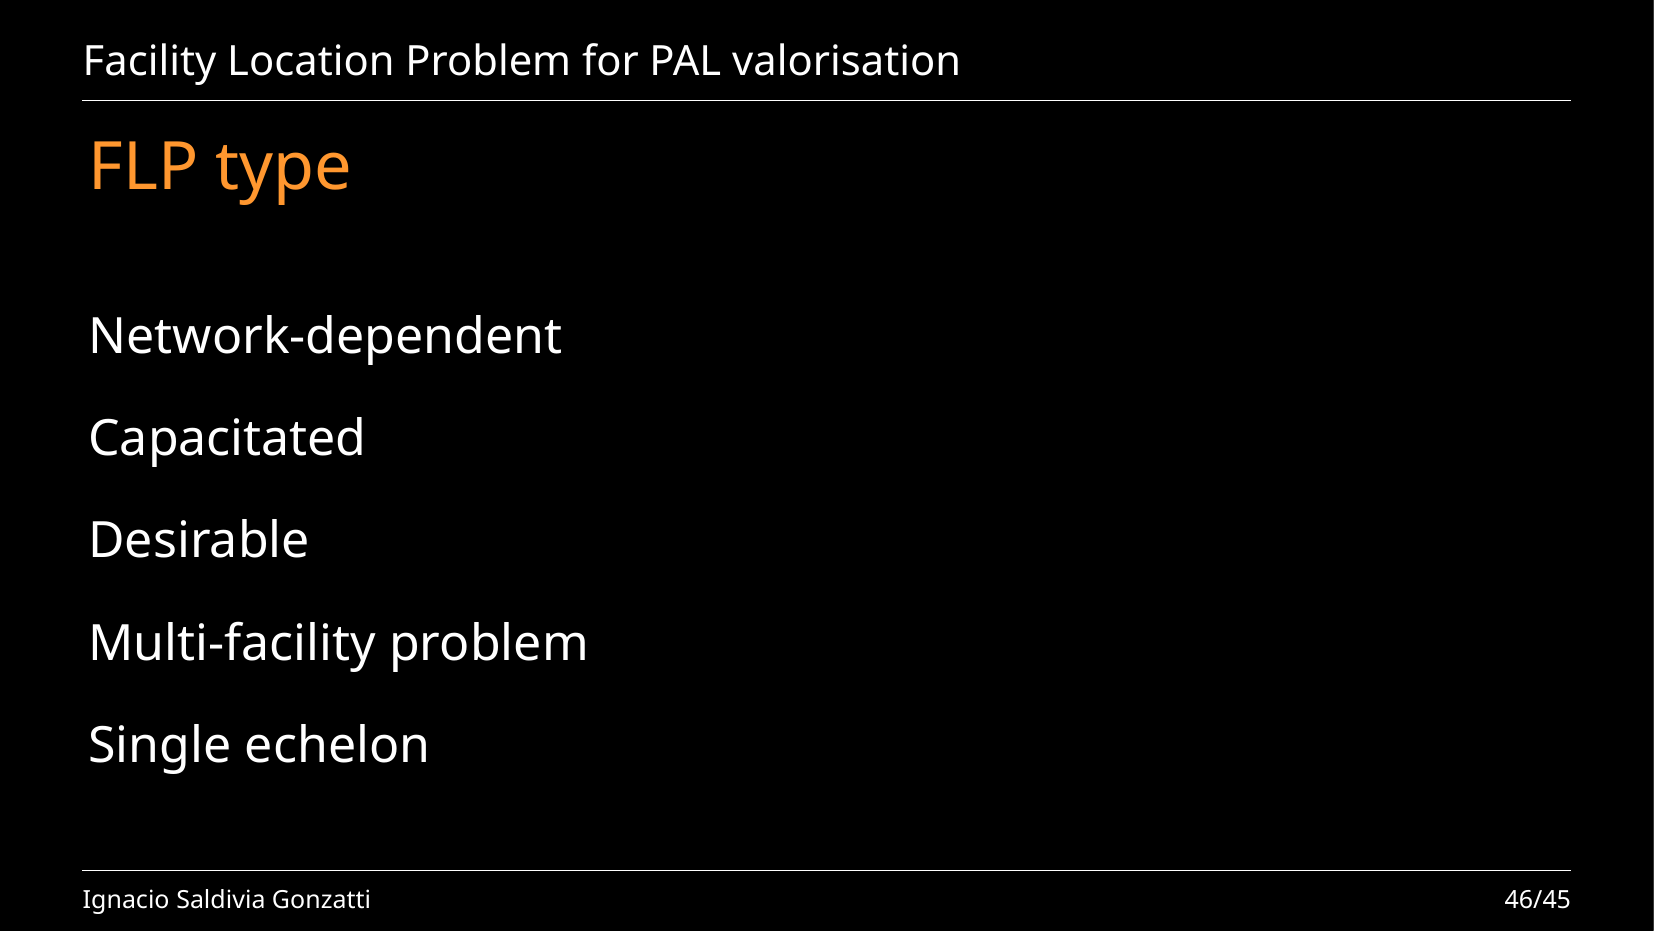

# Facility Location Problem for PAL valorisation
FLP type
Network-dependent
Capacitated
Desirable
Multi-facility problem
Single echelon
Ignacio Saldivia Gonzatti
46